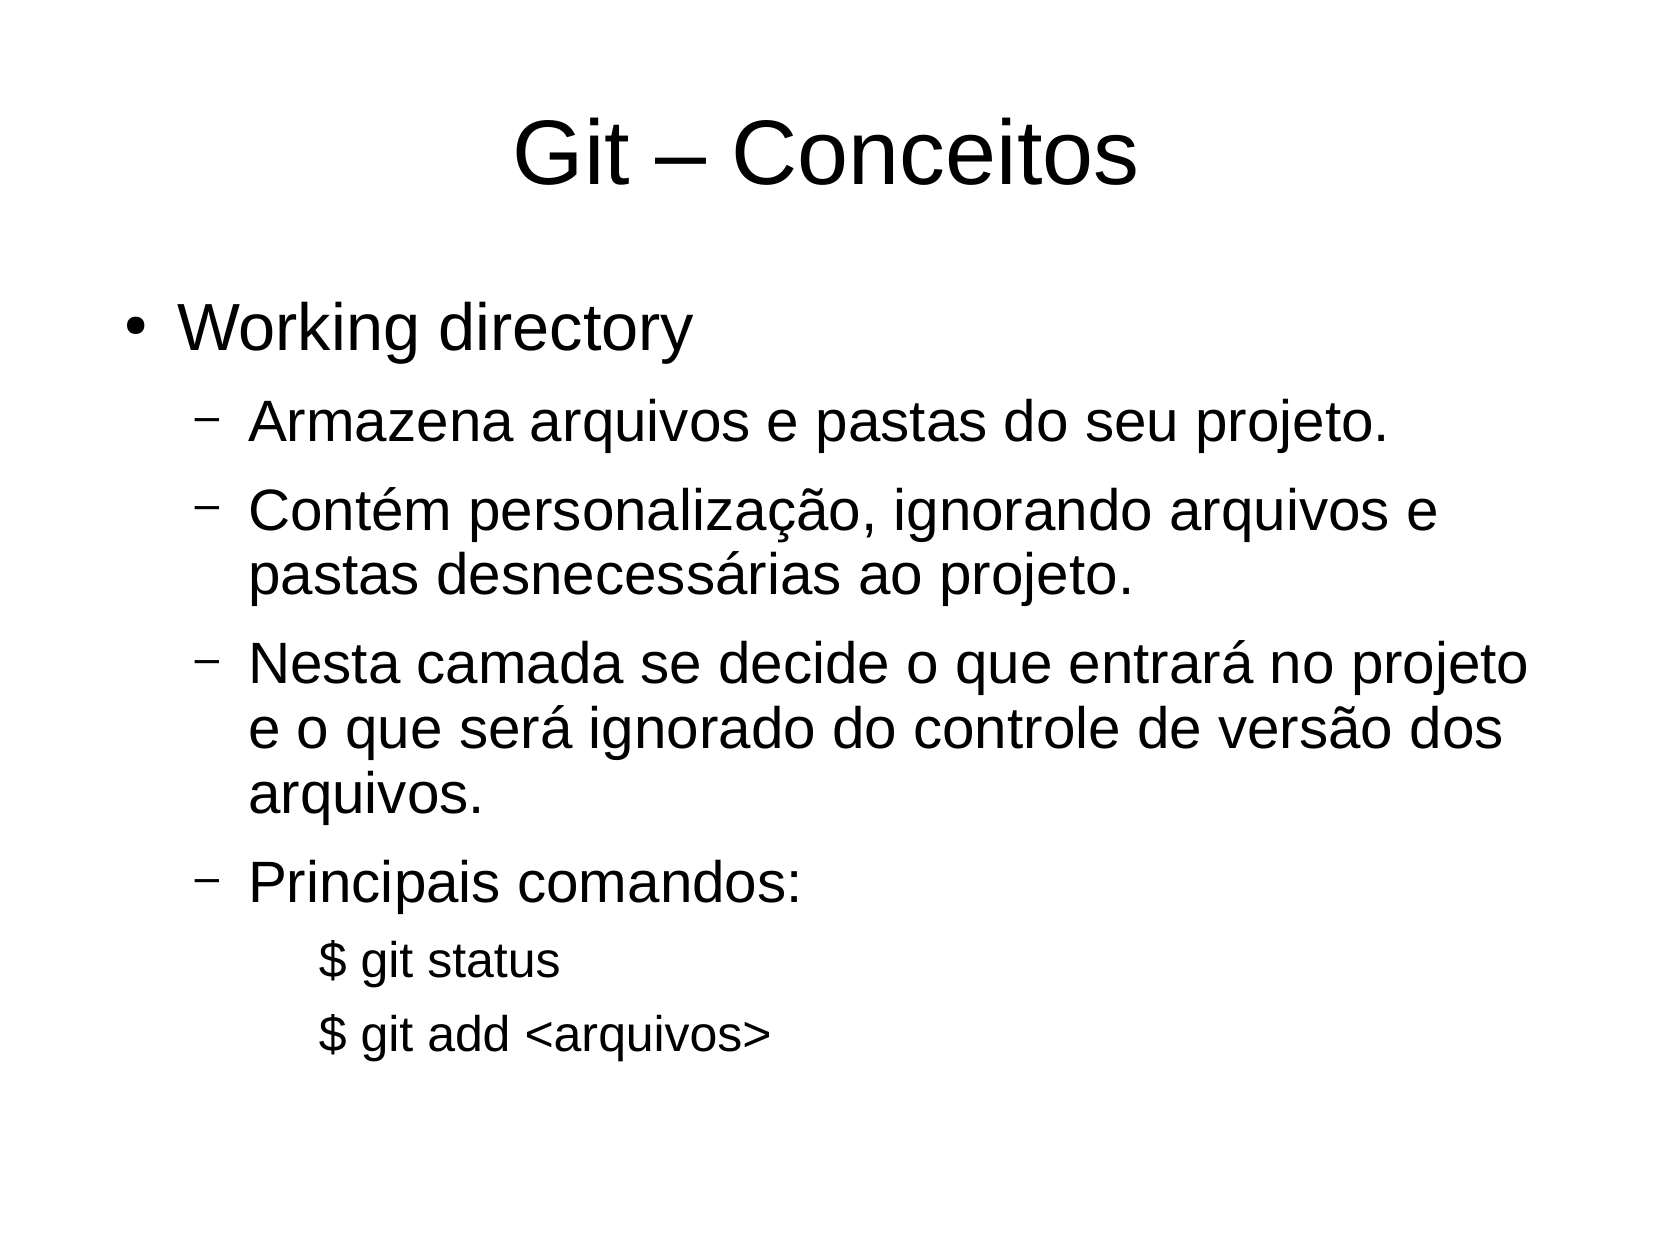

# Git – Conceitos
Working directory
Armazena arquivos e pastas do seu projeto.
Contém personalização, ignorando arquivos e pastas desnecessárias ao projeto.
Nesta camada se decide o que entrará no projeto e o que será ignorado do controle de versão dos arquivos.
Principais comandos:
$ git status
$ git add <arquivos>